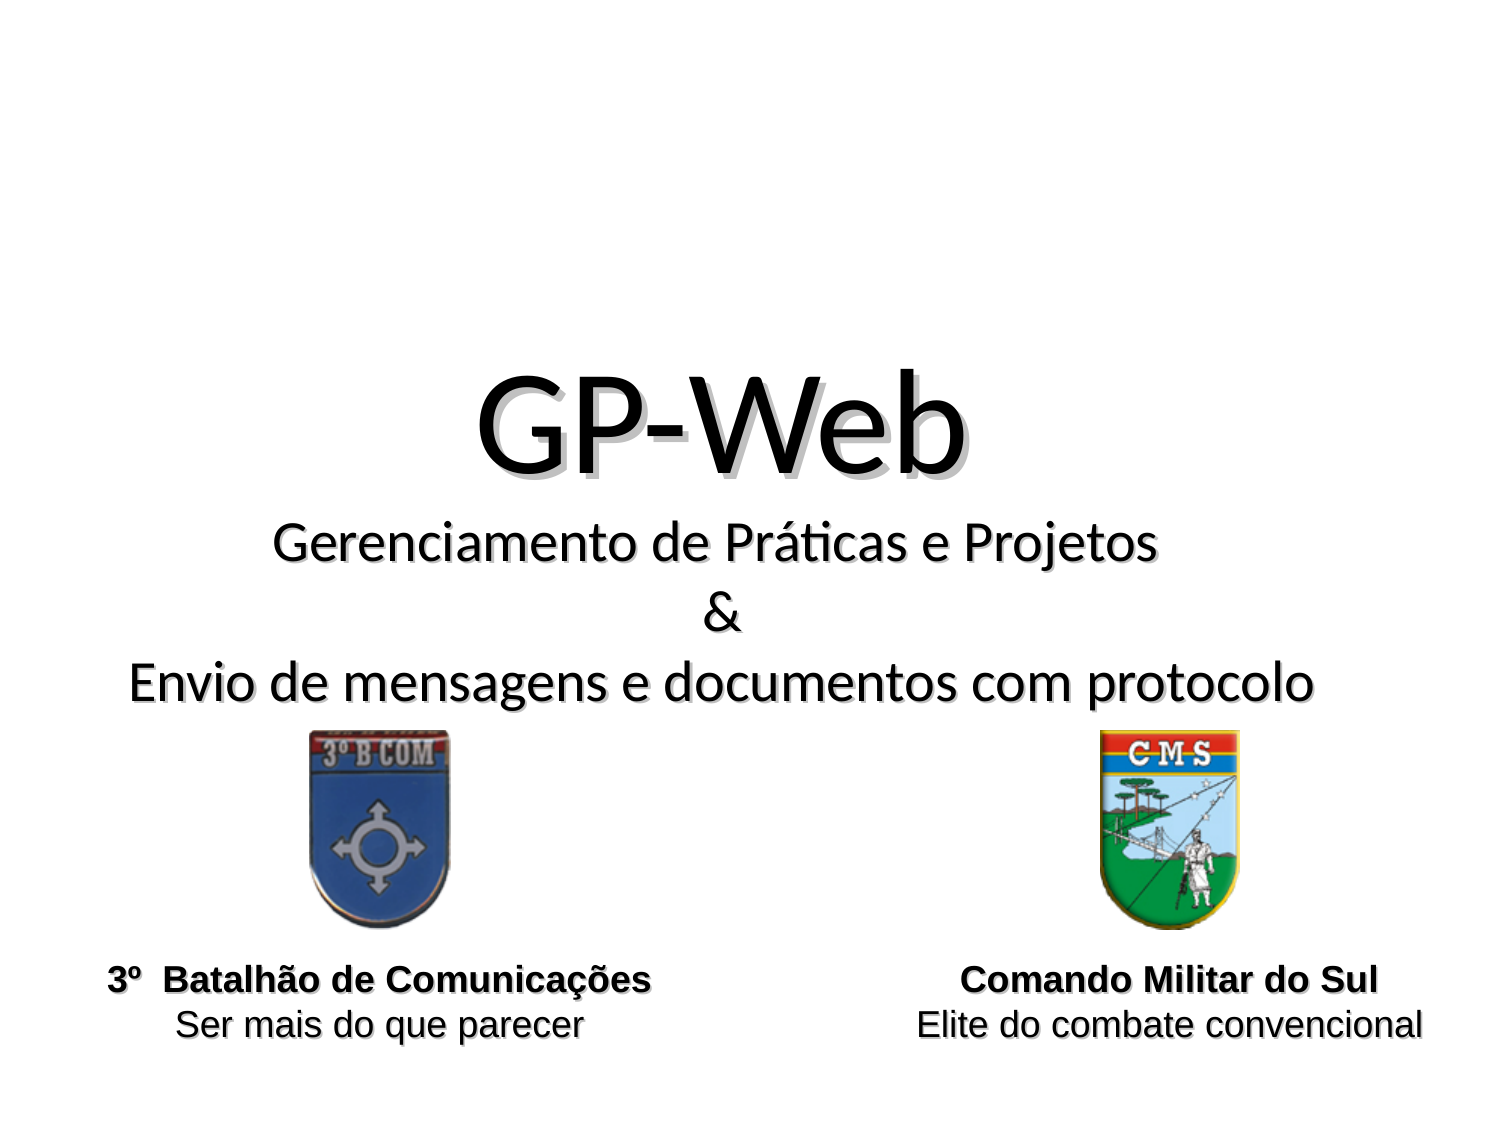

# GP-Web Gerenciamento de Práticas e Projetos & Envio de mensagens e documentos com protocolo
3º Batalhão de Comunicações
Ser mais do que parecer
Comando Militar do Sul
Elite do combate convencional